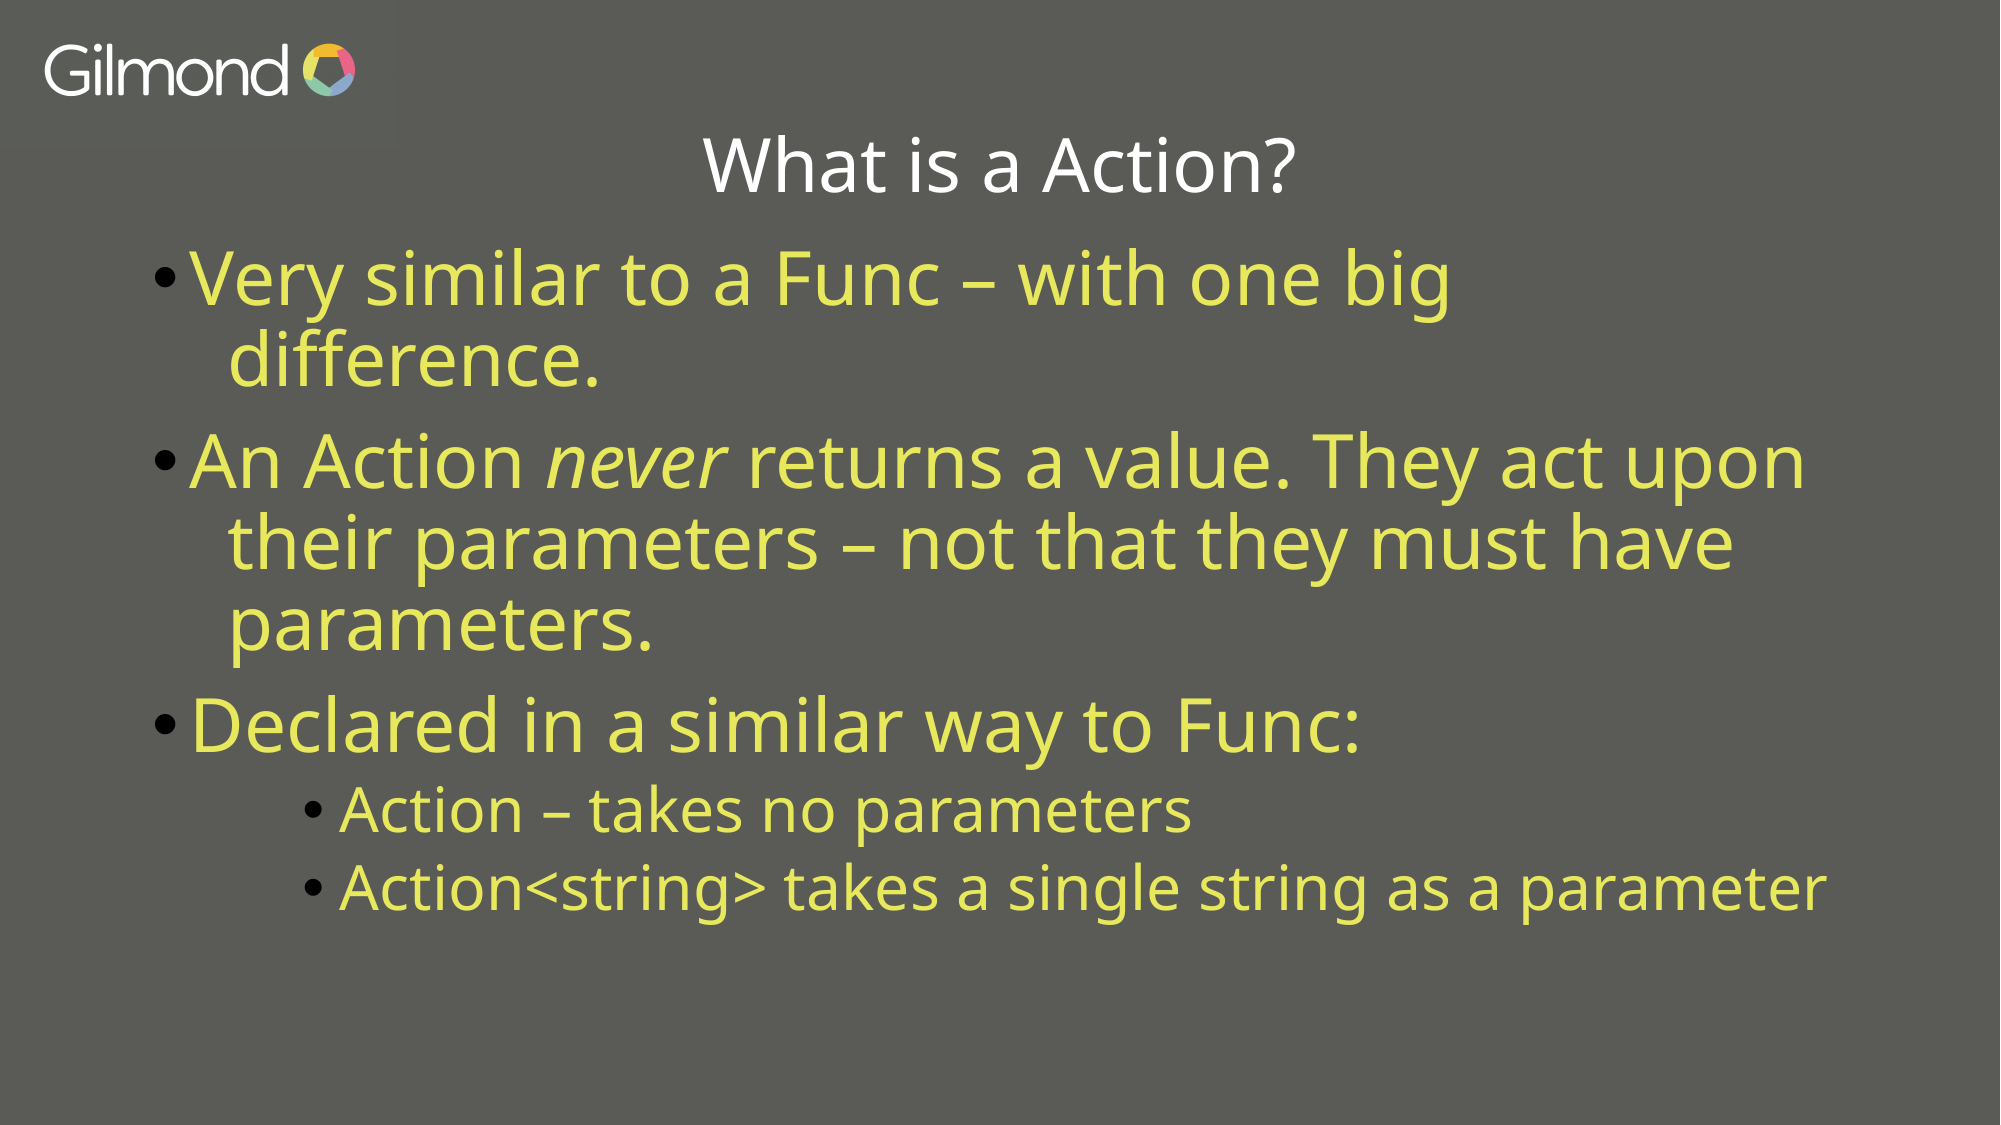

# What is a Action?
Very similar to a Func – with one big difference.
An Action never returns a value. They act upon their parameters – not that they must have parameters.
Declared in a similar way to Func:
Action – takes no parameters
Action<string> takes a single string as a parameter